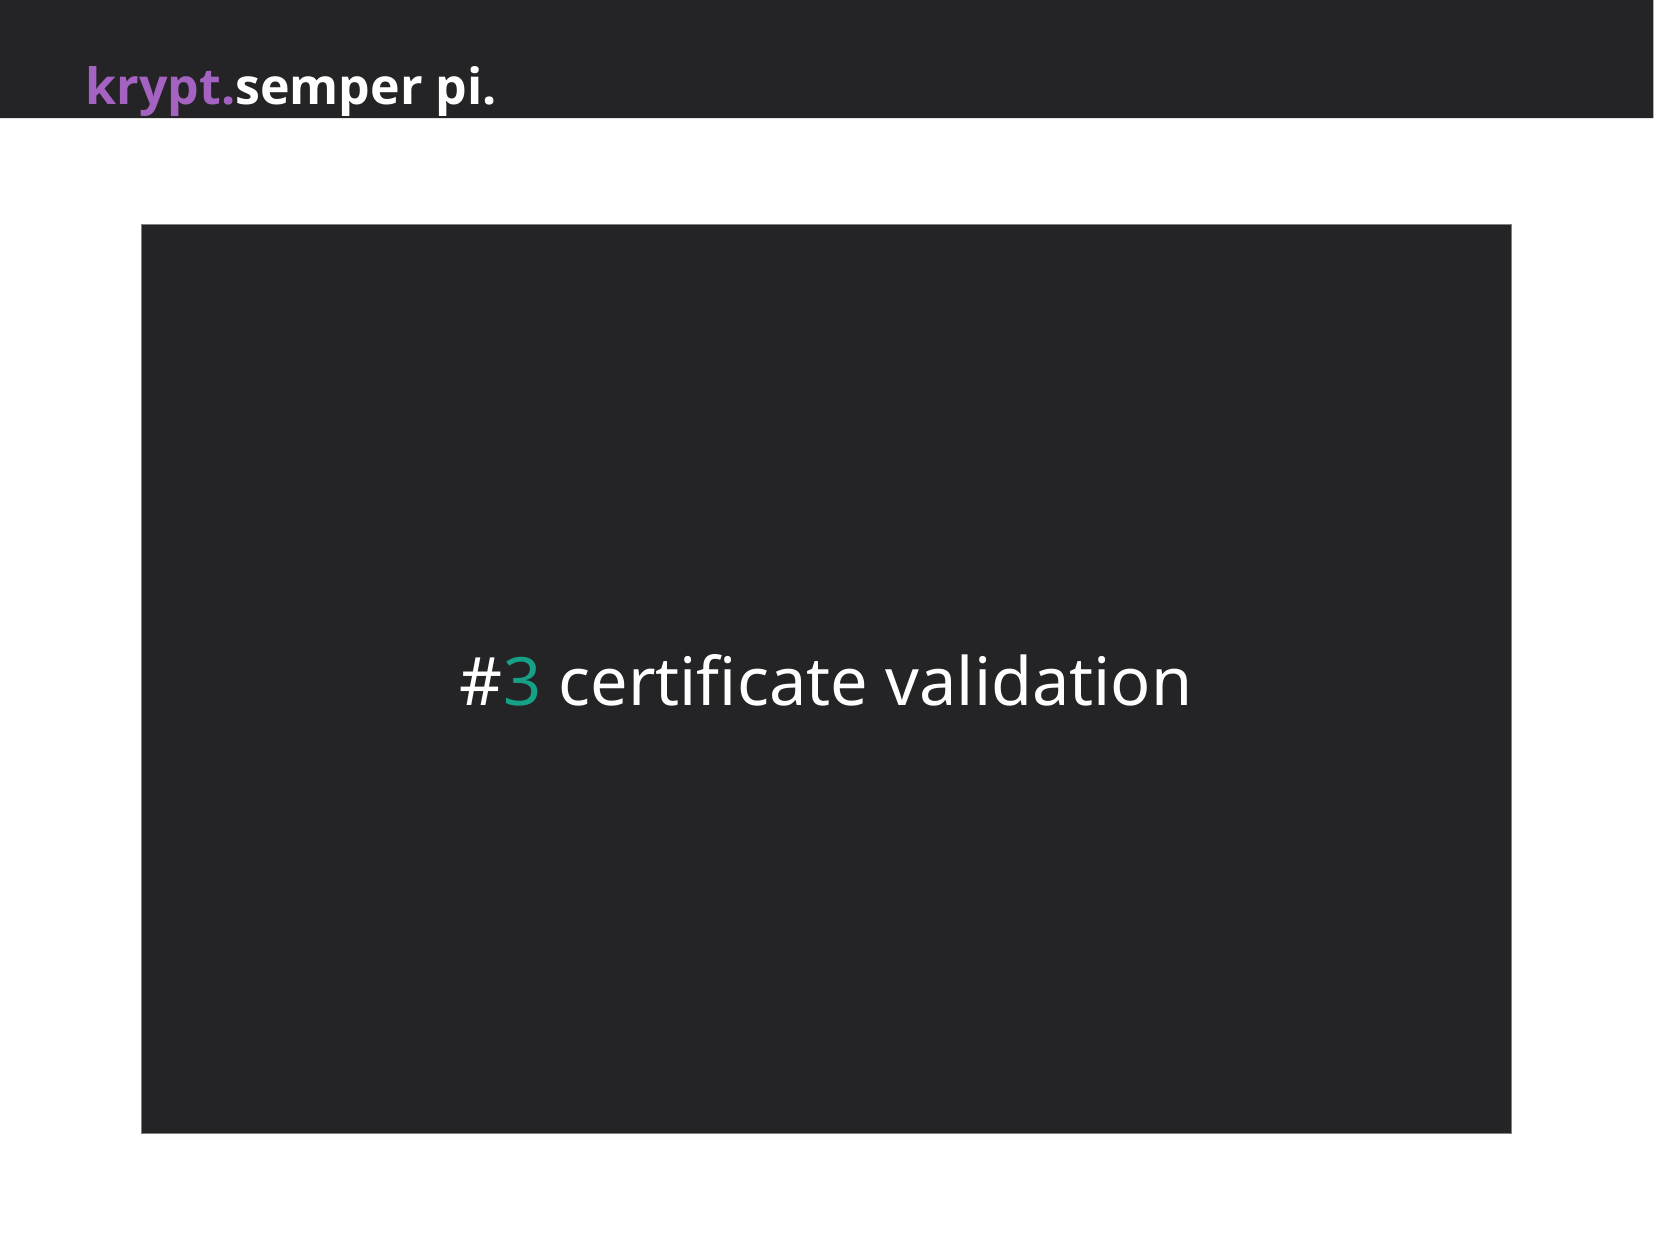

krypt.semper pi.
#3 certificate validation
krypt first of all is a framework